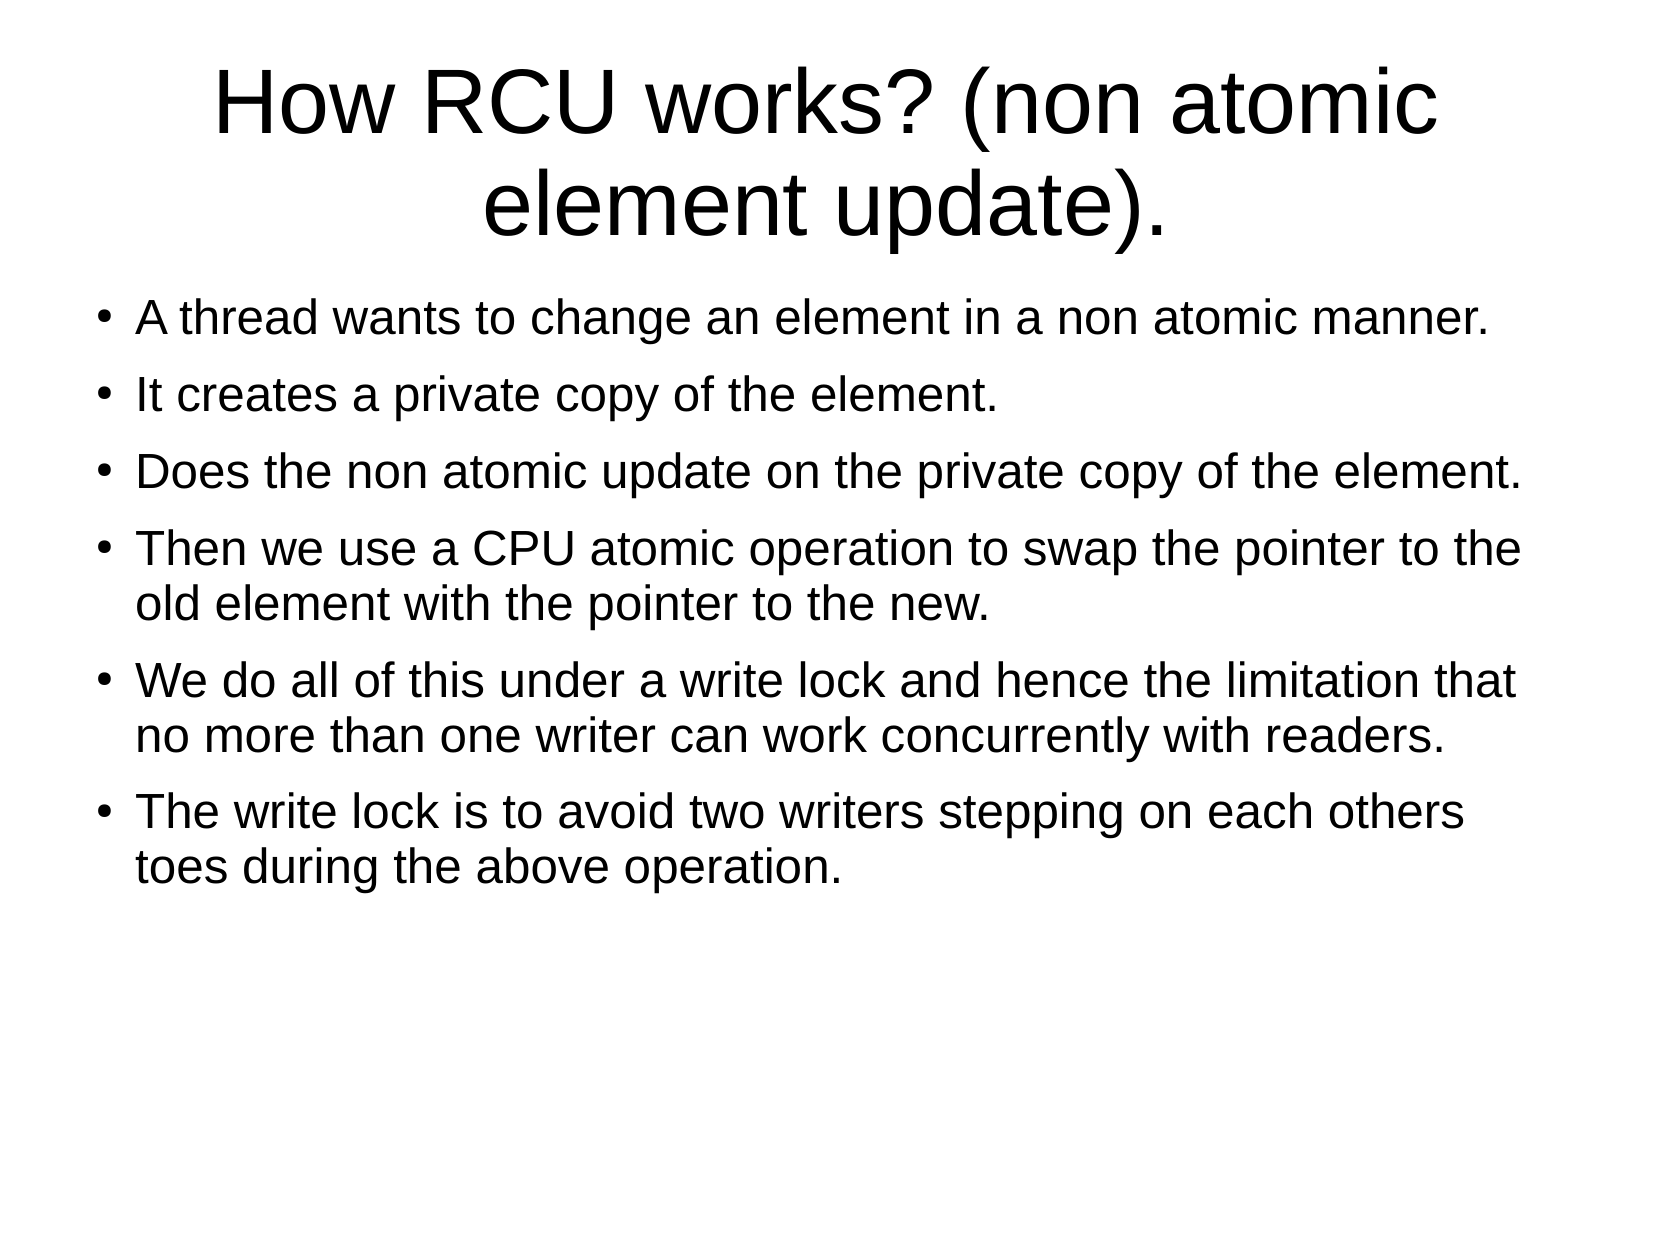

# How RCU works? (non atomic element update).
A thread wants to change an element in a non atomic manner.
It creates a private copy of the element.
Does the non atomic update on the private copy of the element.
Then we use a CPU atomic operation to swap the pointer to the old element with the pointer to the new.
We do all of this under a write lock and hence the limitation that no more than one writer can work concurrently with readers.
The write lock is to avoid two writers stepping on each others toes during the above operation.